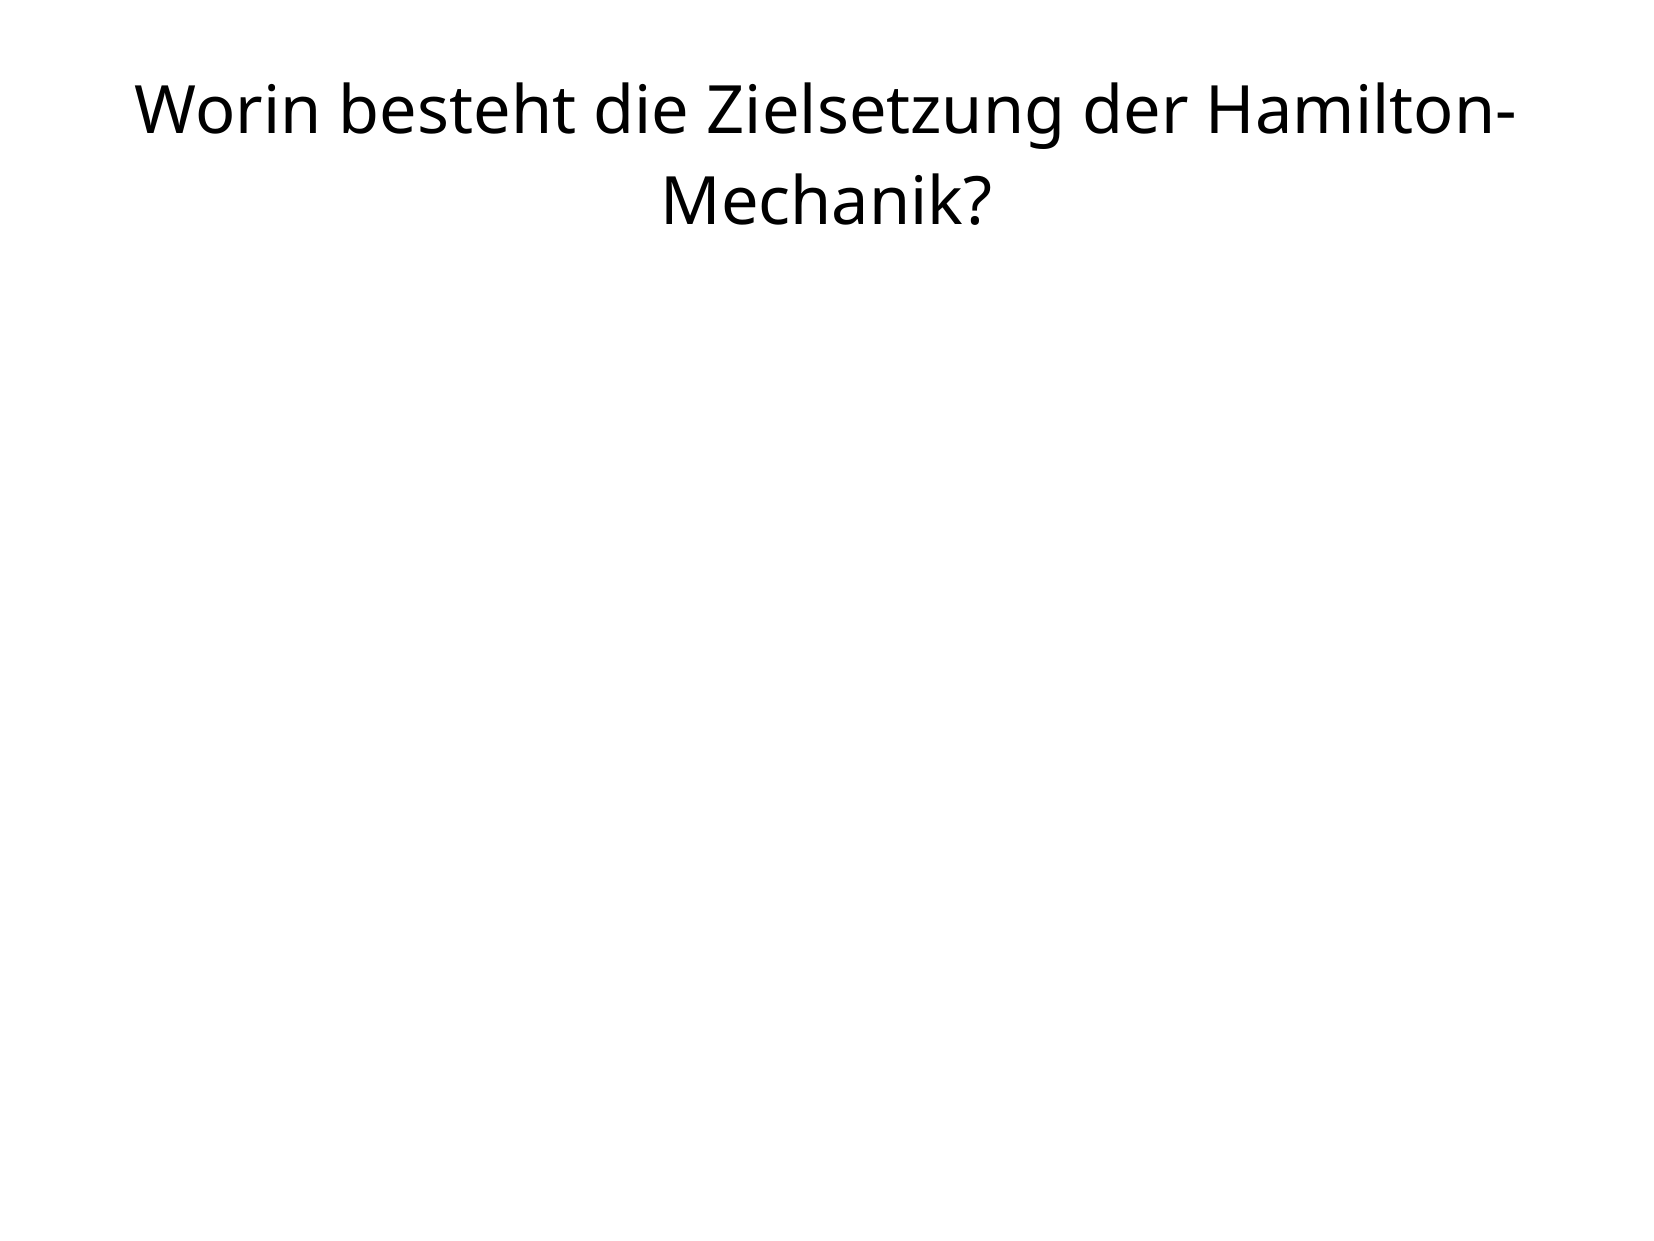

# Worin besteht die Zielsetzung der Hamilton-Mechanik?